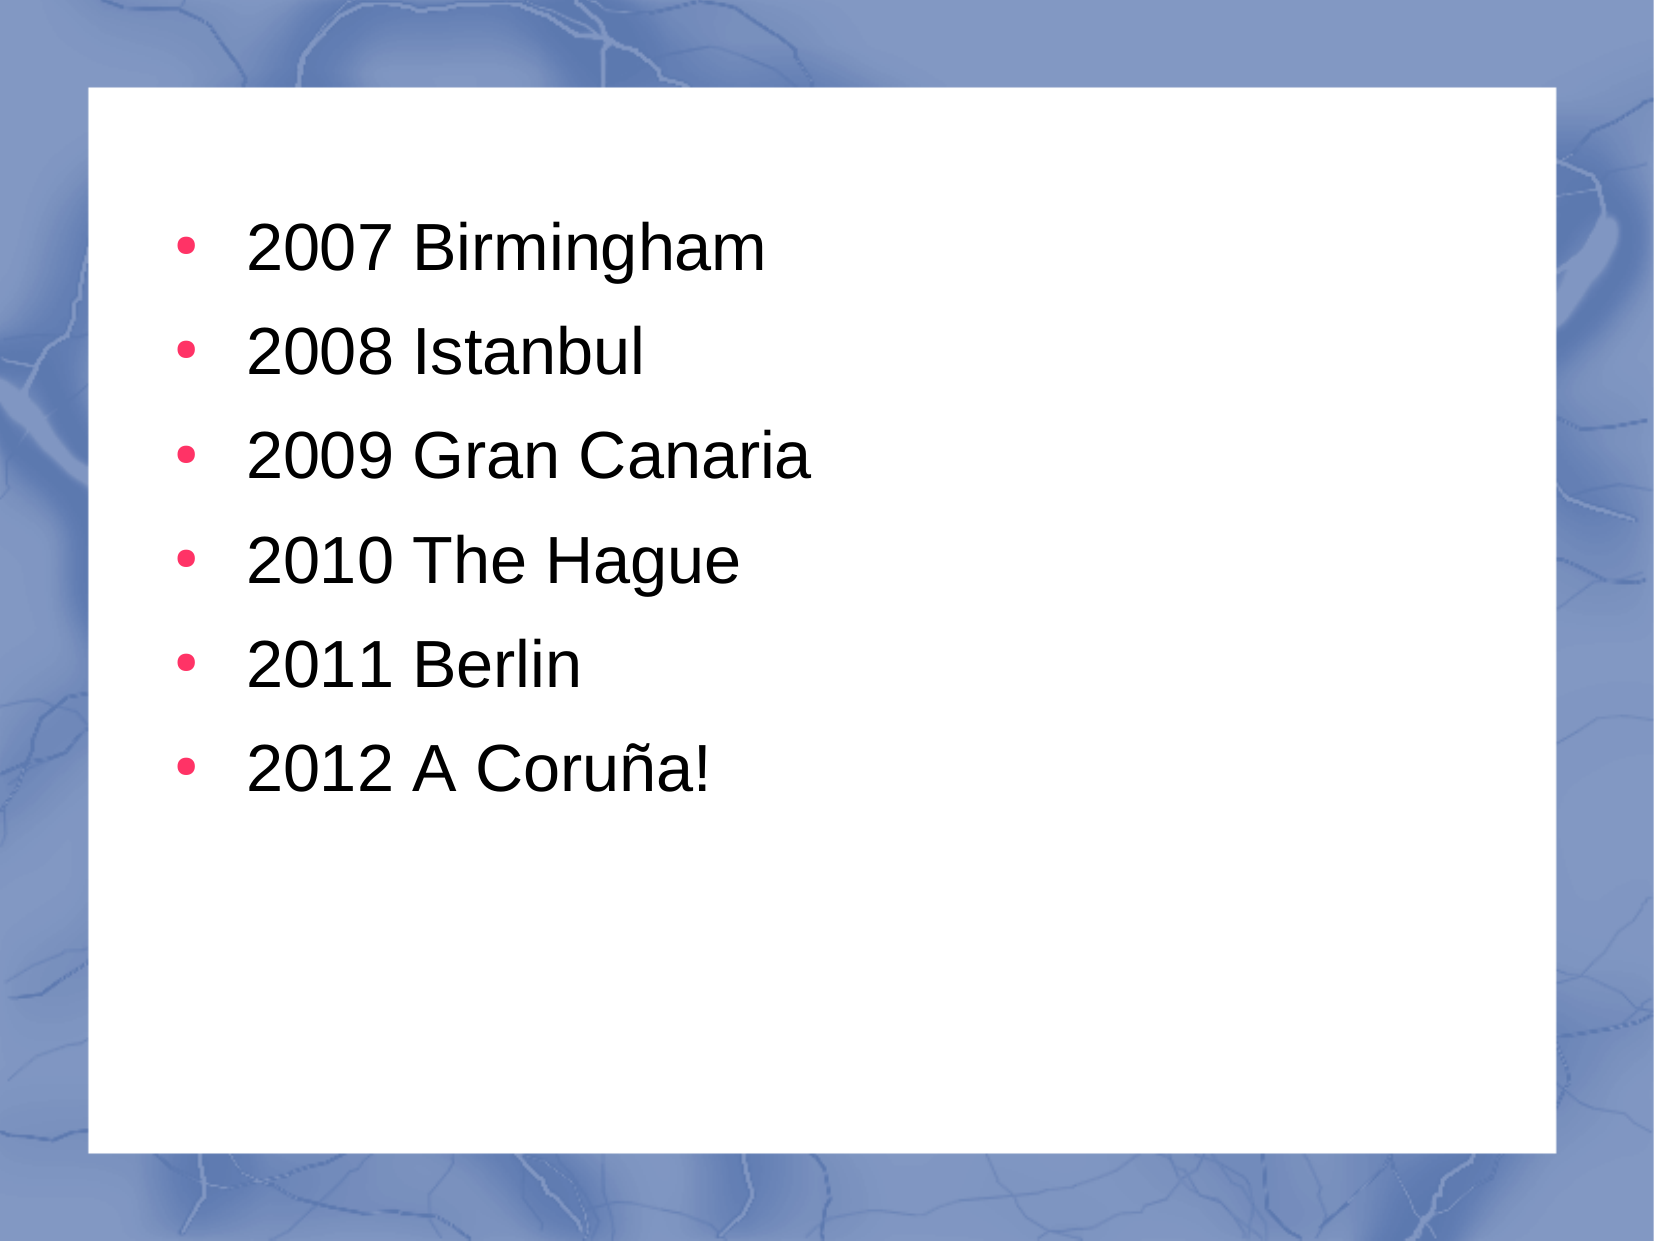

# 2007 Birmingham
 2008 Istanbul
 2009 Gran Canaria
 2010 The Hague
 2011 Berlin
 2012 A Coruña!